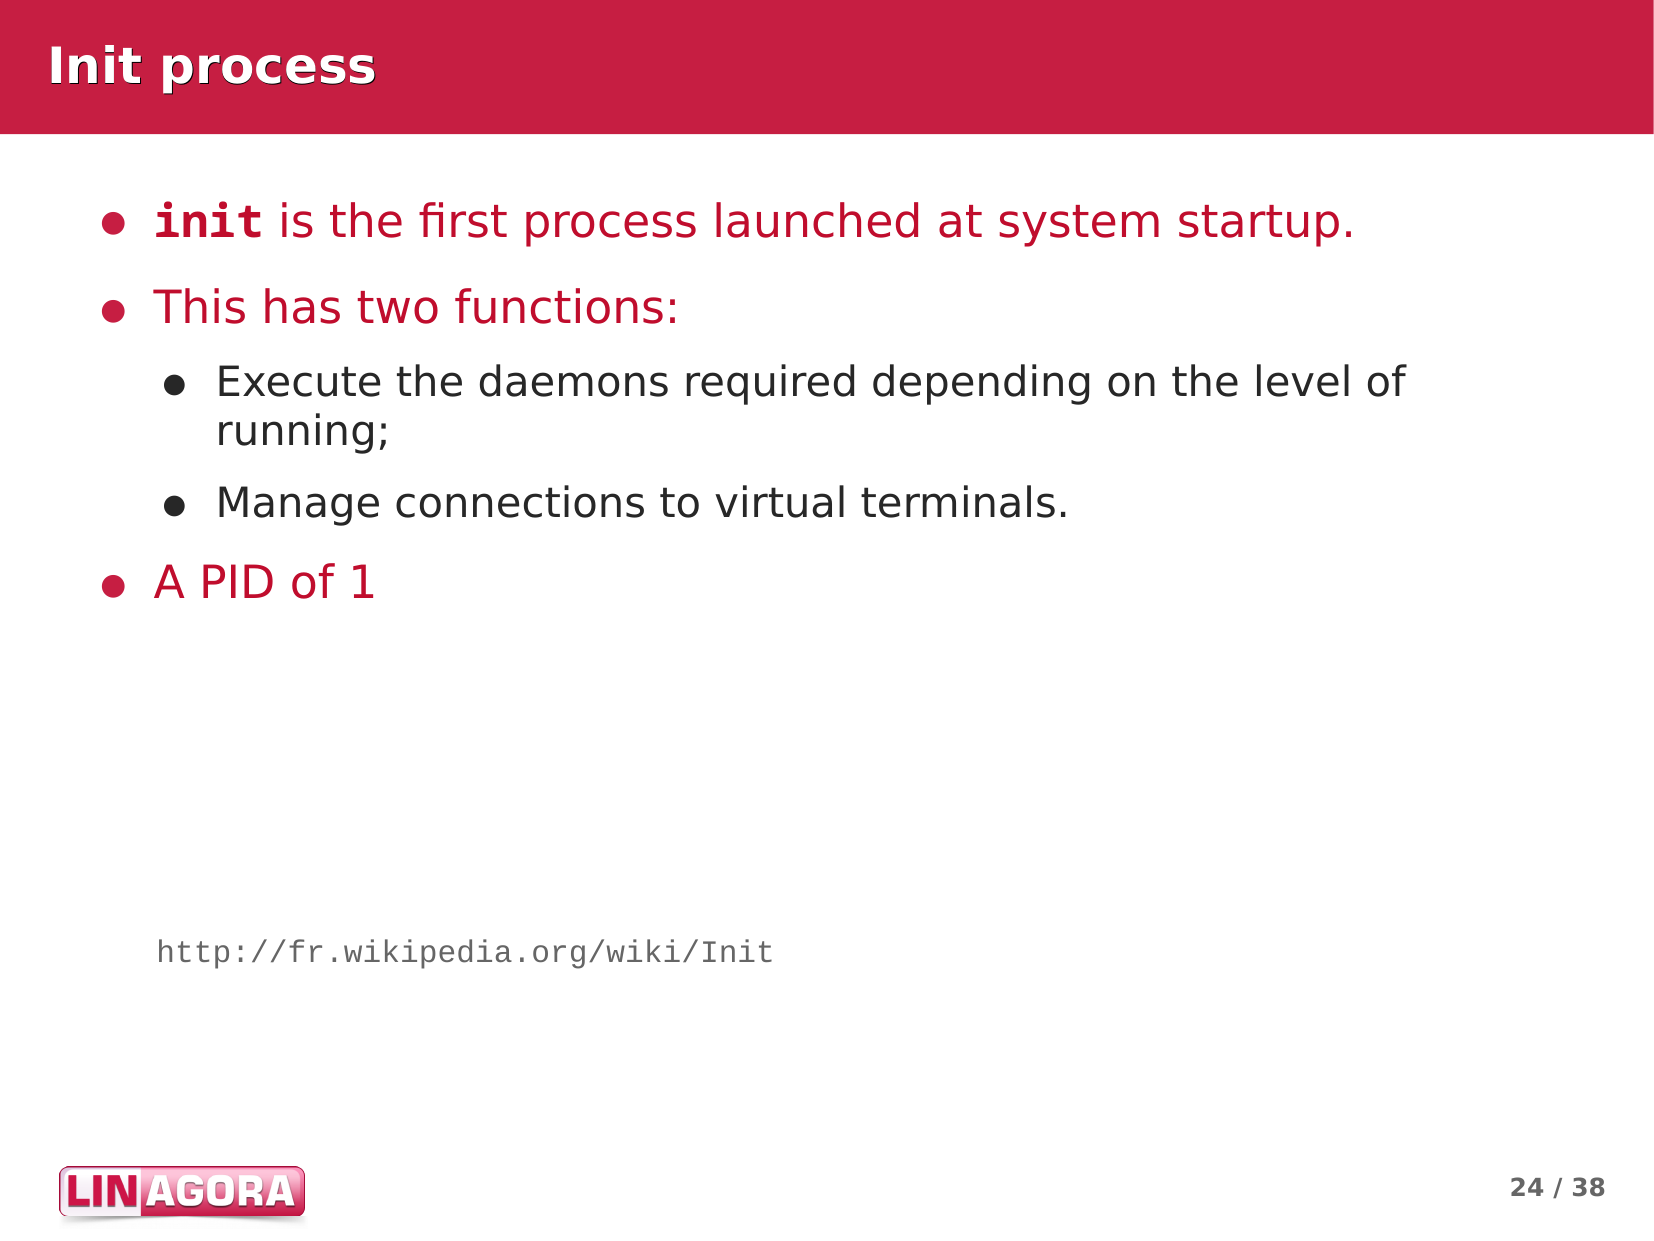

# Init process
init is the first process launched at system startup.
This has two functions:
Execute the daemons required depending on the level of running;
Manage connections to virtual terminals.
A PID of 1
http://fr.wikipedia.org/wiki/Init